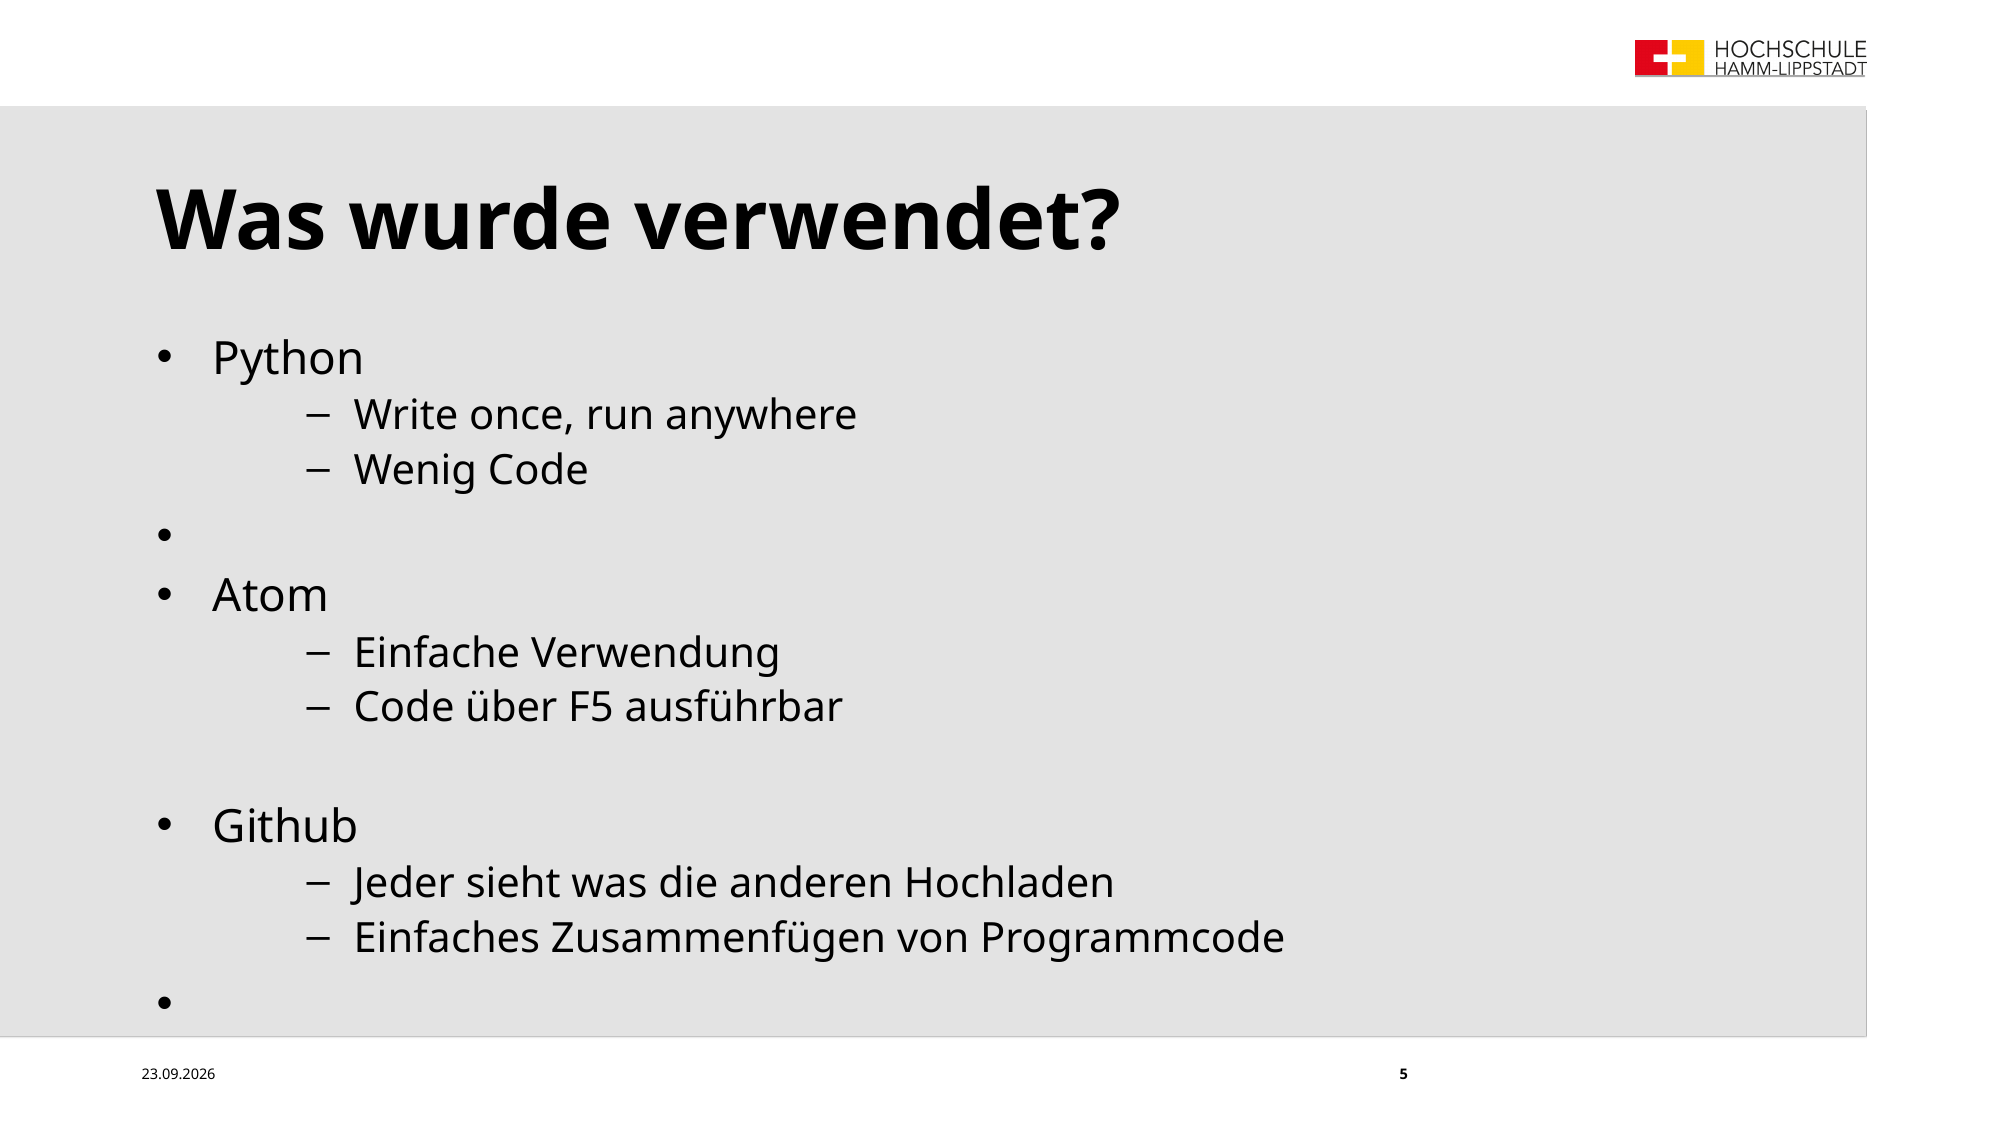

# Was wurde verwendet?
Python
Write once, run anywhere
Wenig Code
Atom
Einfache Verwendung
Code über F5 ausführbar
Github
Jeder sieht was die anderen Hochladen
Einfaches Zusammenfügen von Programmcode
5